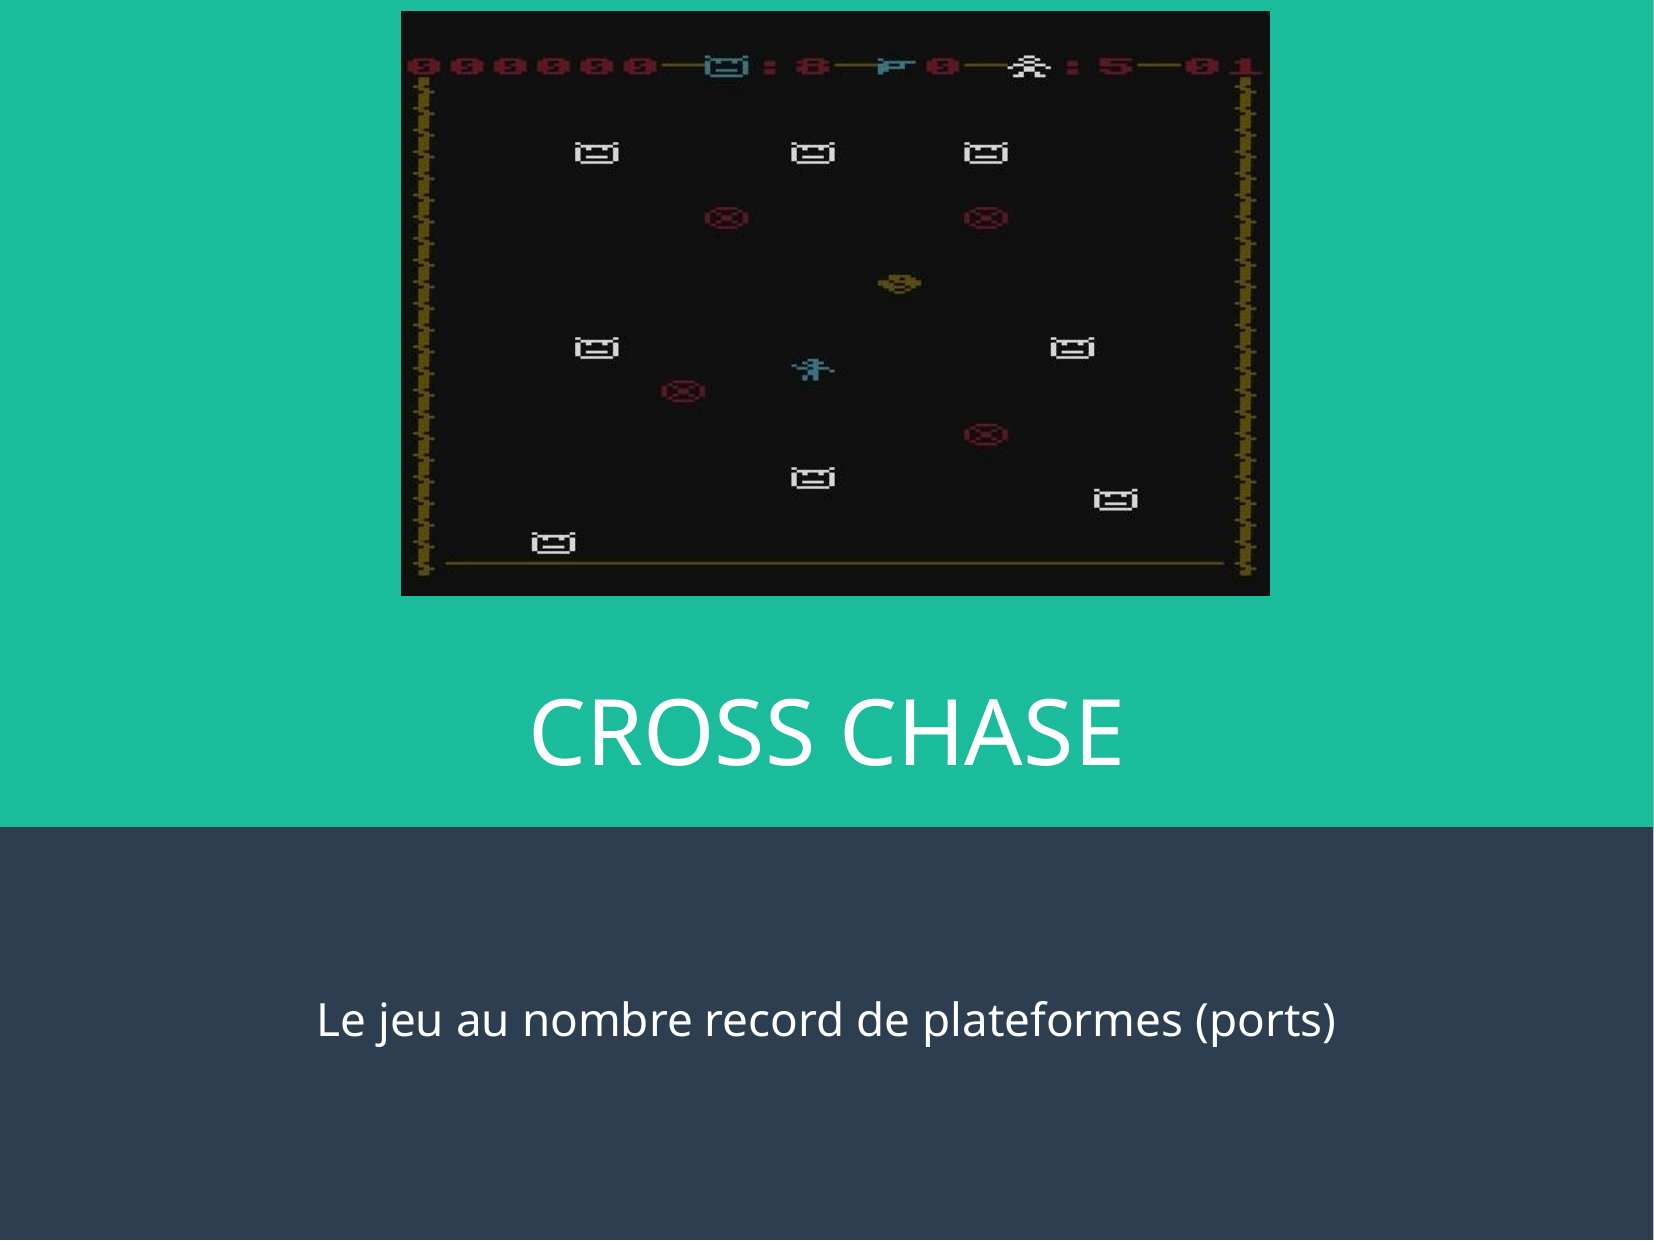

# CROSS CHASE
Le jeu au nombre record de plateformes (ports)